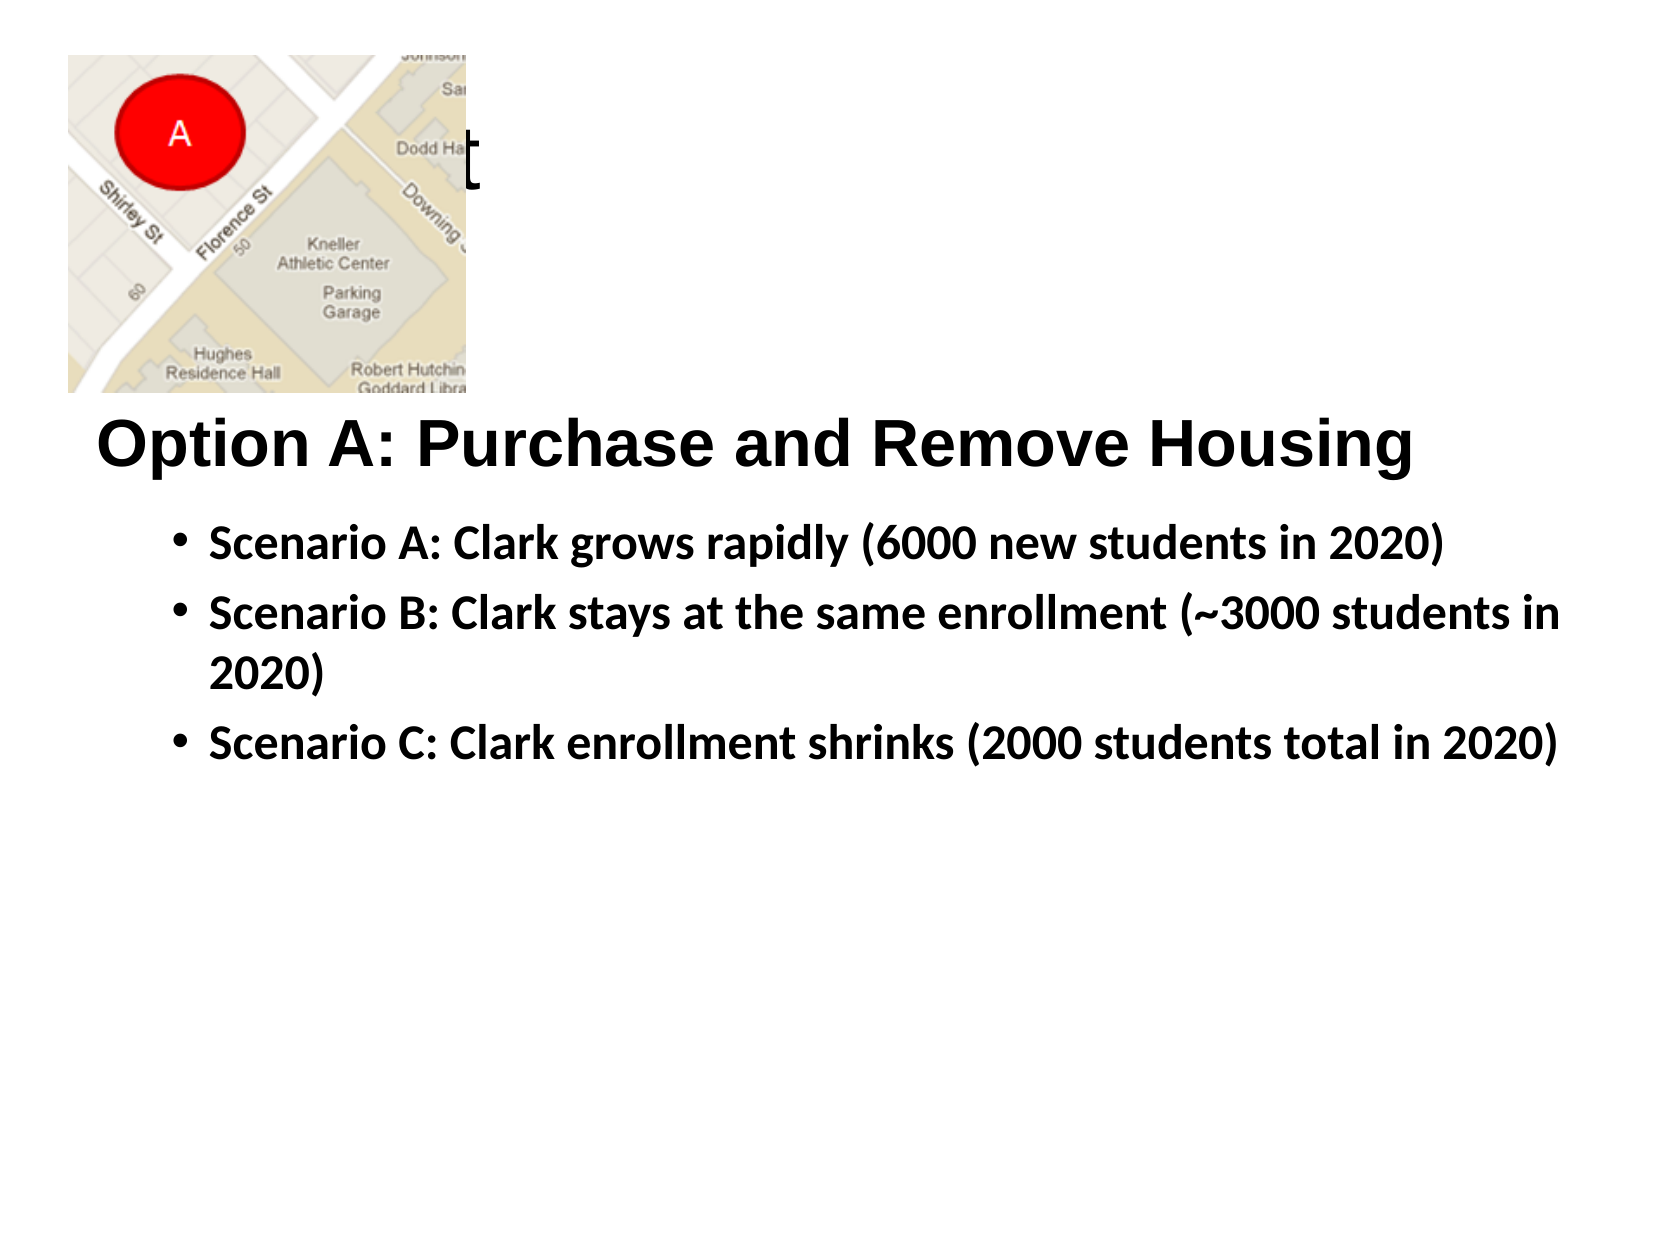

# Forecast
Option A: Purchase and Remove Housing
Scenario A: Clark grows rapidly (6000 new students in 2020)
Scenario B: Clark stays at the same enrollment (~3000 students in 2020)
Scenario C: Clark enrollment shrinks (2000 students total in 2020)